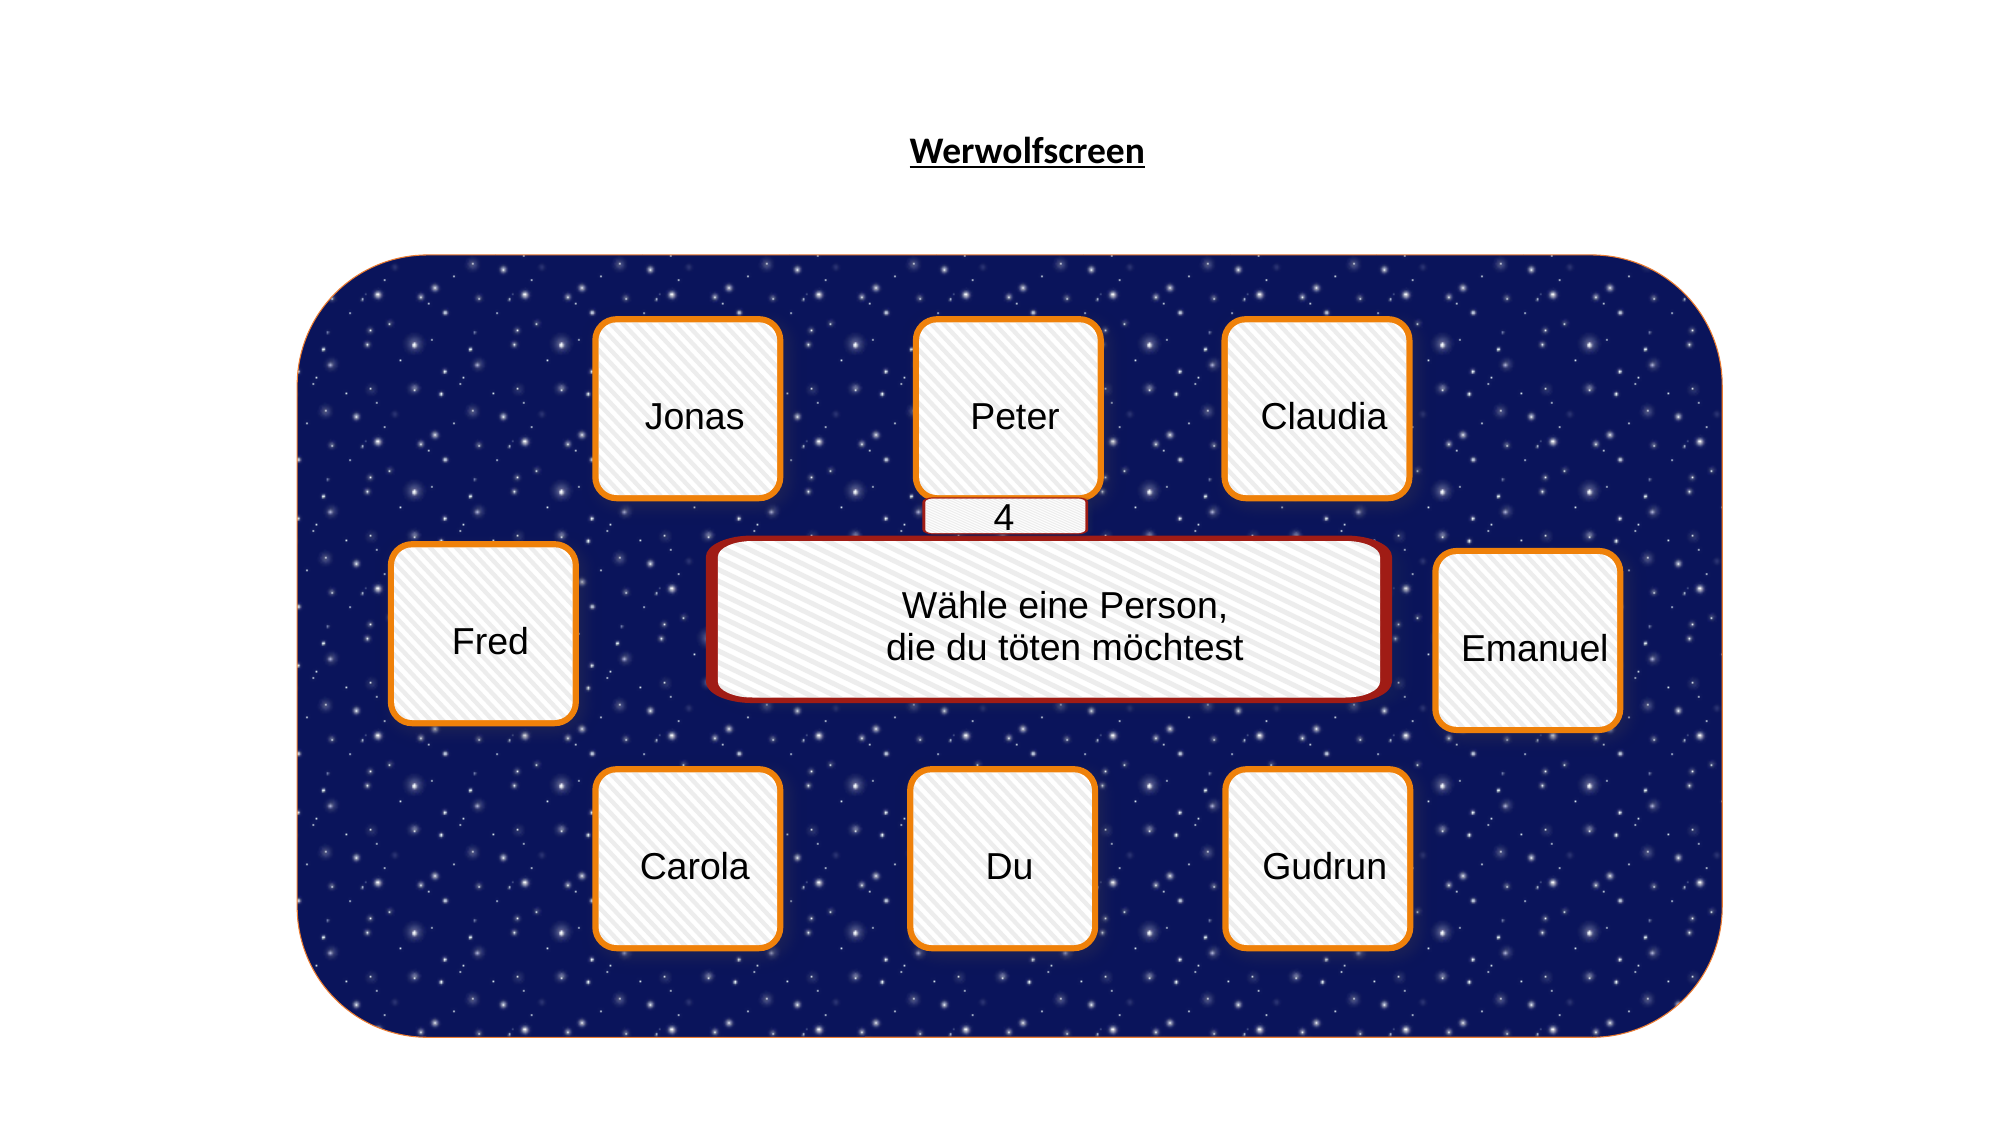

Werwolfscreen
Jonas
Peter
Claudia
4
Fred
Emanuel
Wähle eine Person,
die du töten möchtest
Carola
Du
Gudrun